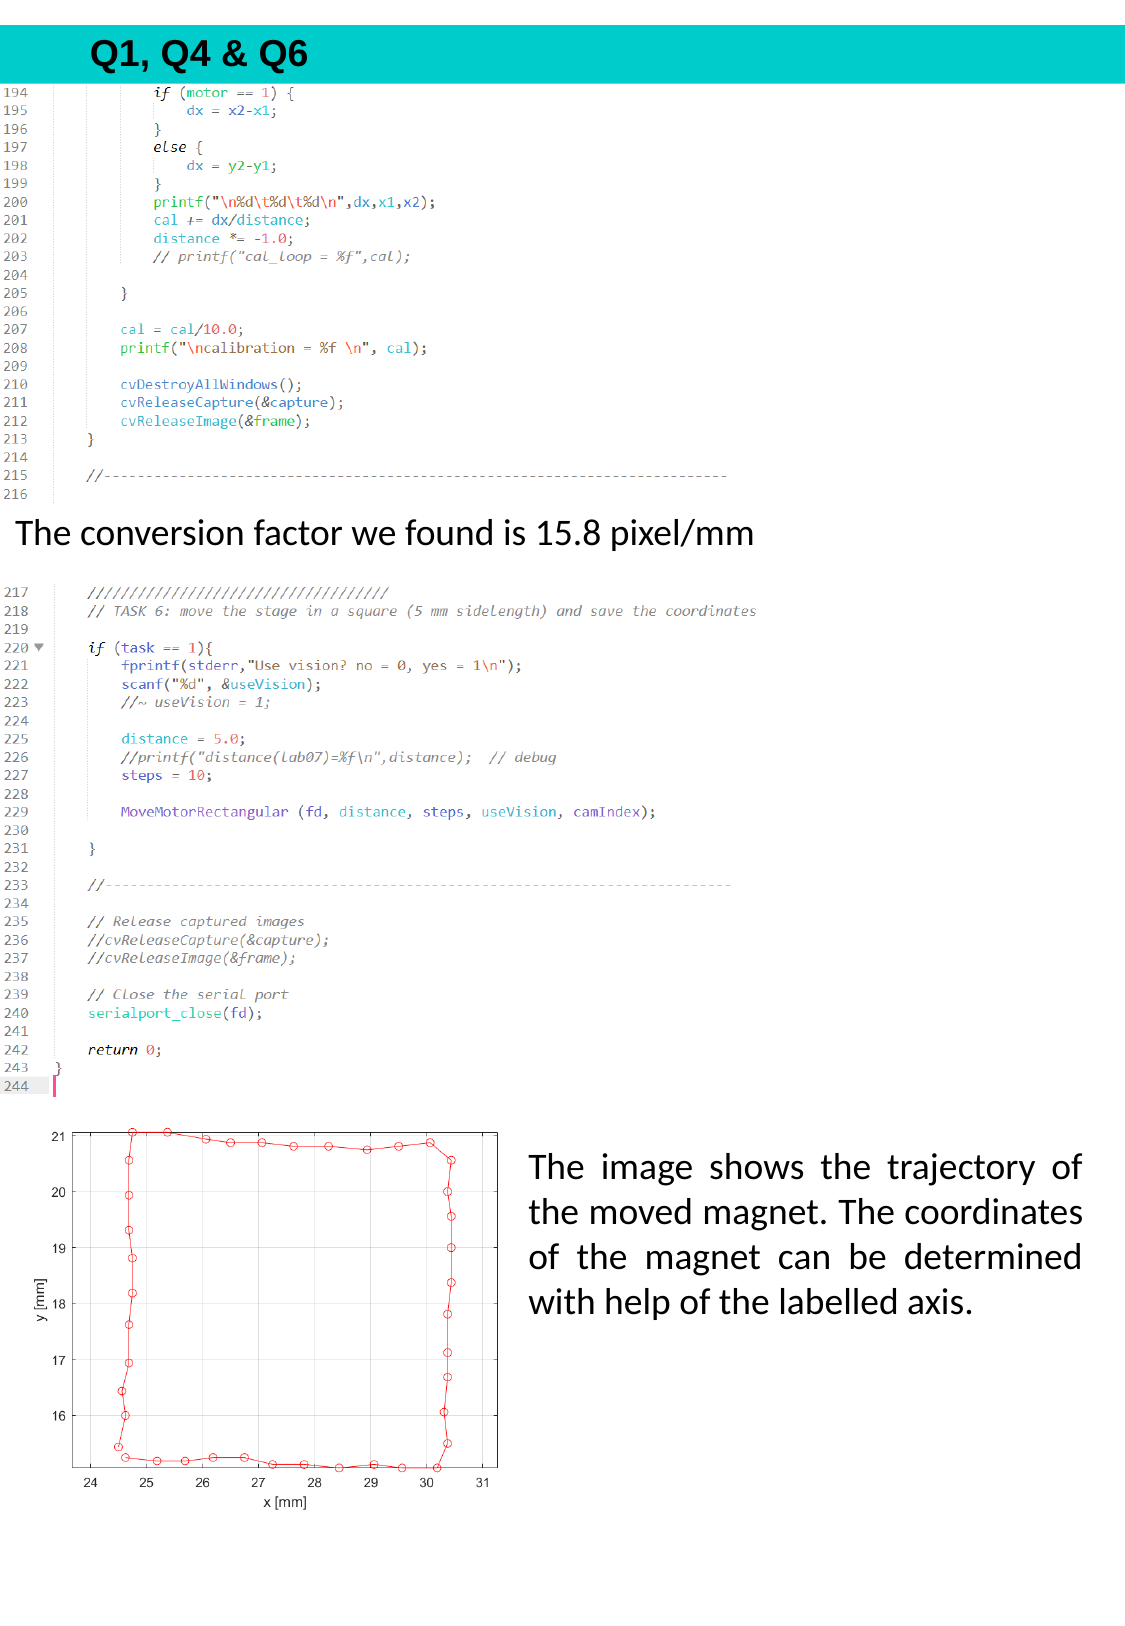

Q1, Q4 & Q6
The conversion factor we found is 15.8 pixel/mm
The image shows the trajectory of the moved magnet. The coordinates of the magnet can be determined with help of the labelled axis.